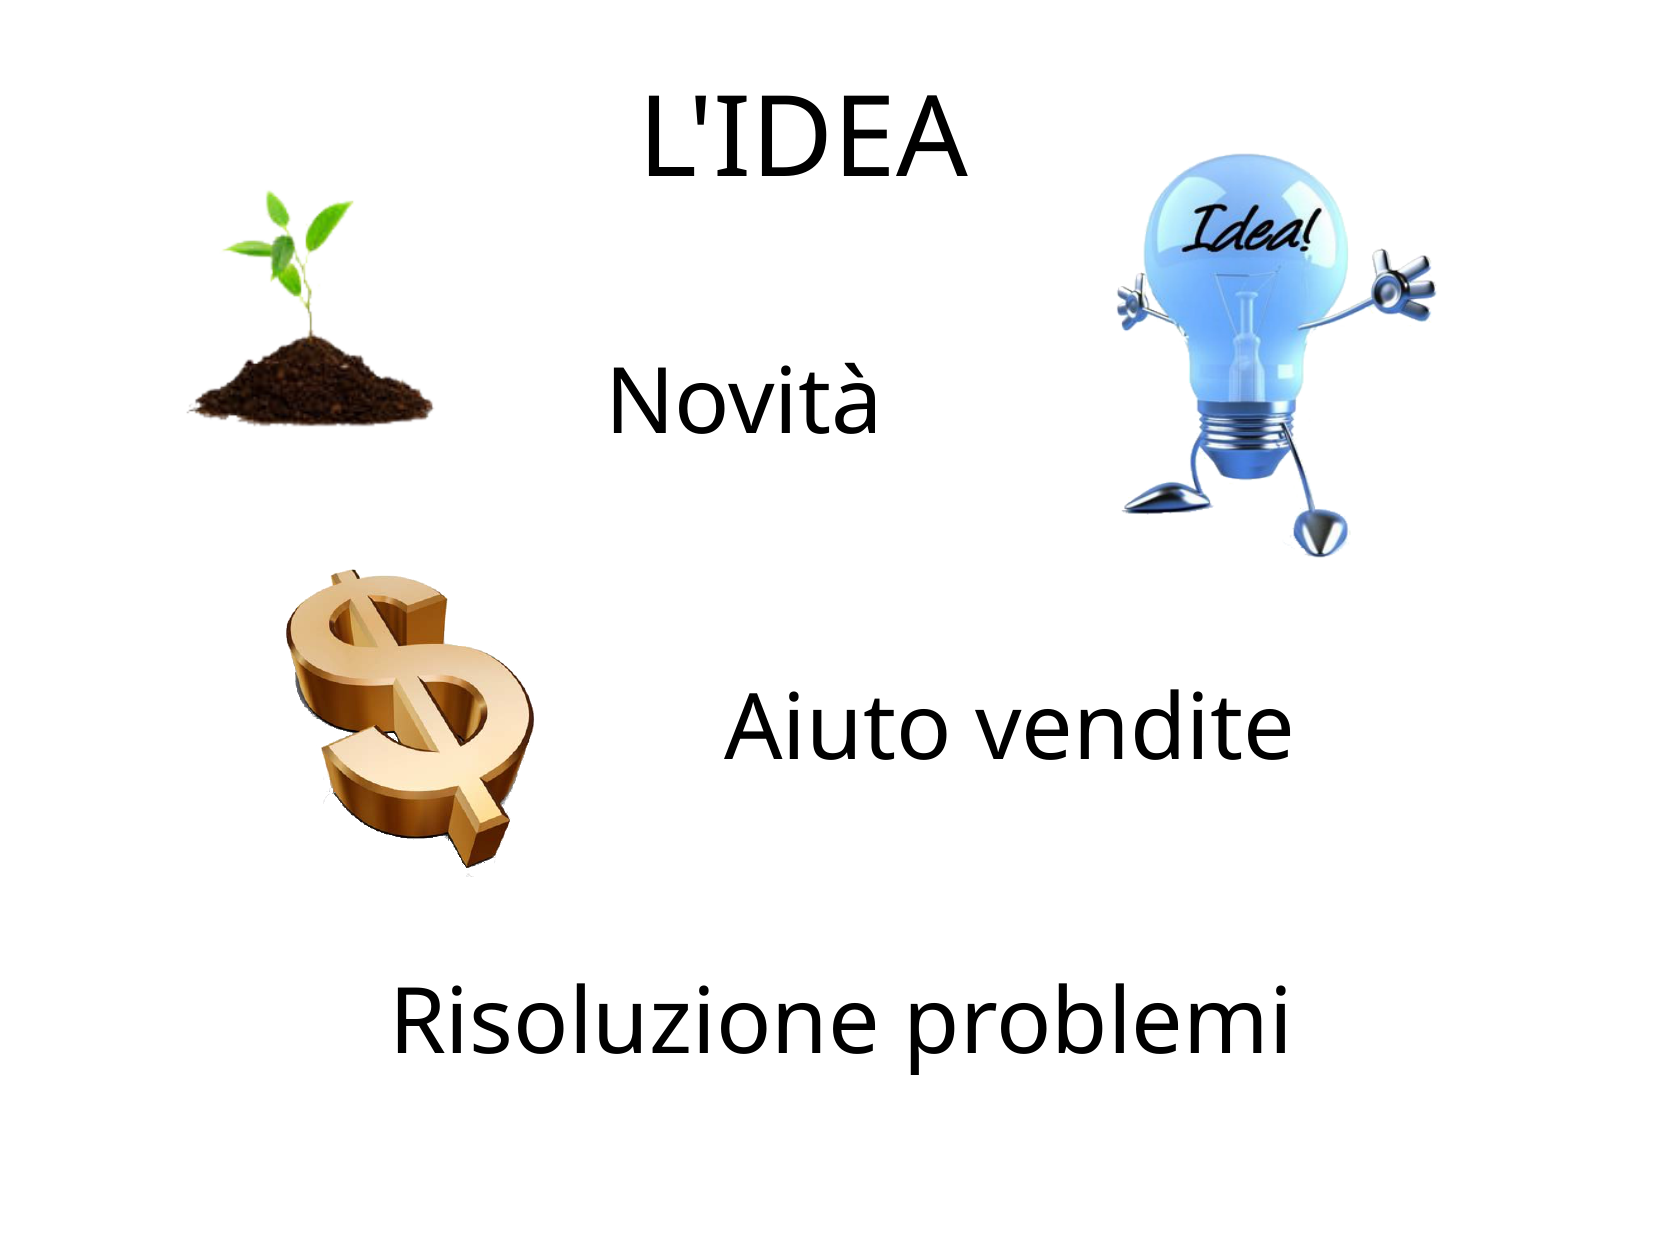

# L'IDEA
Novità
Aiuto vendite
Risoluzione problemi